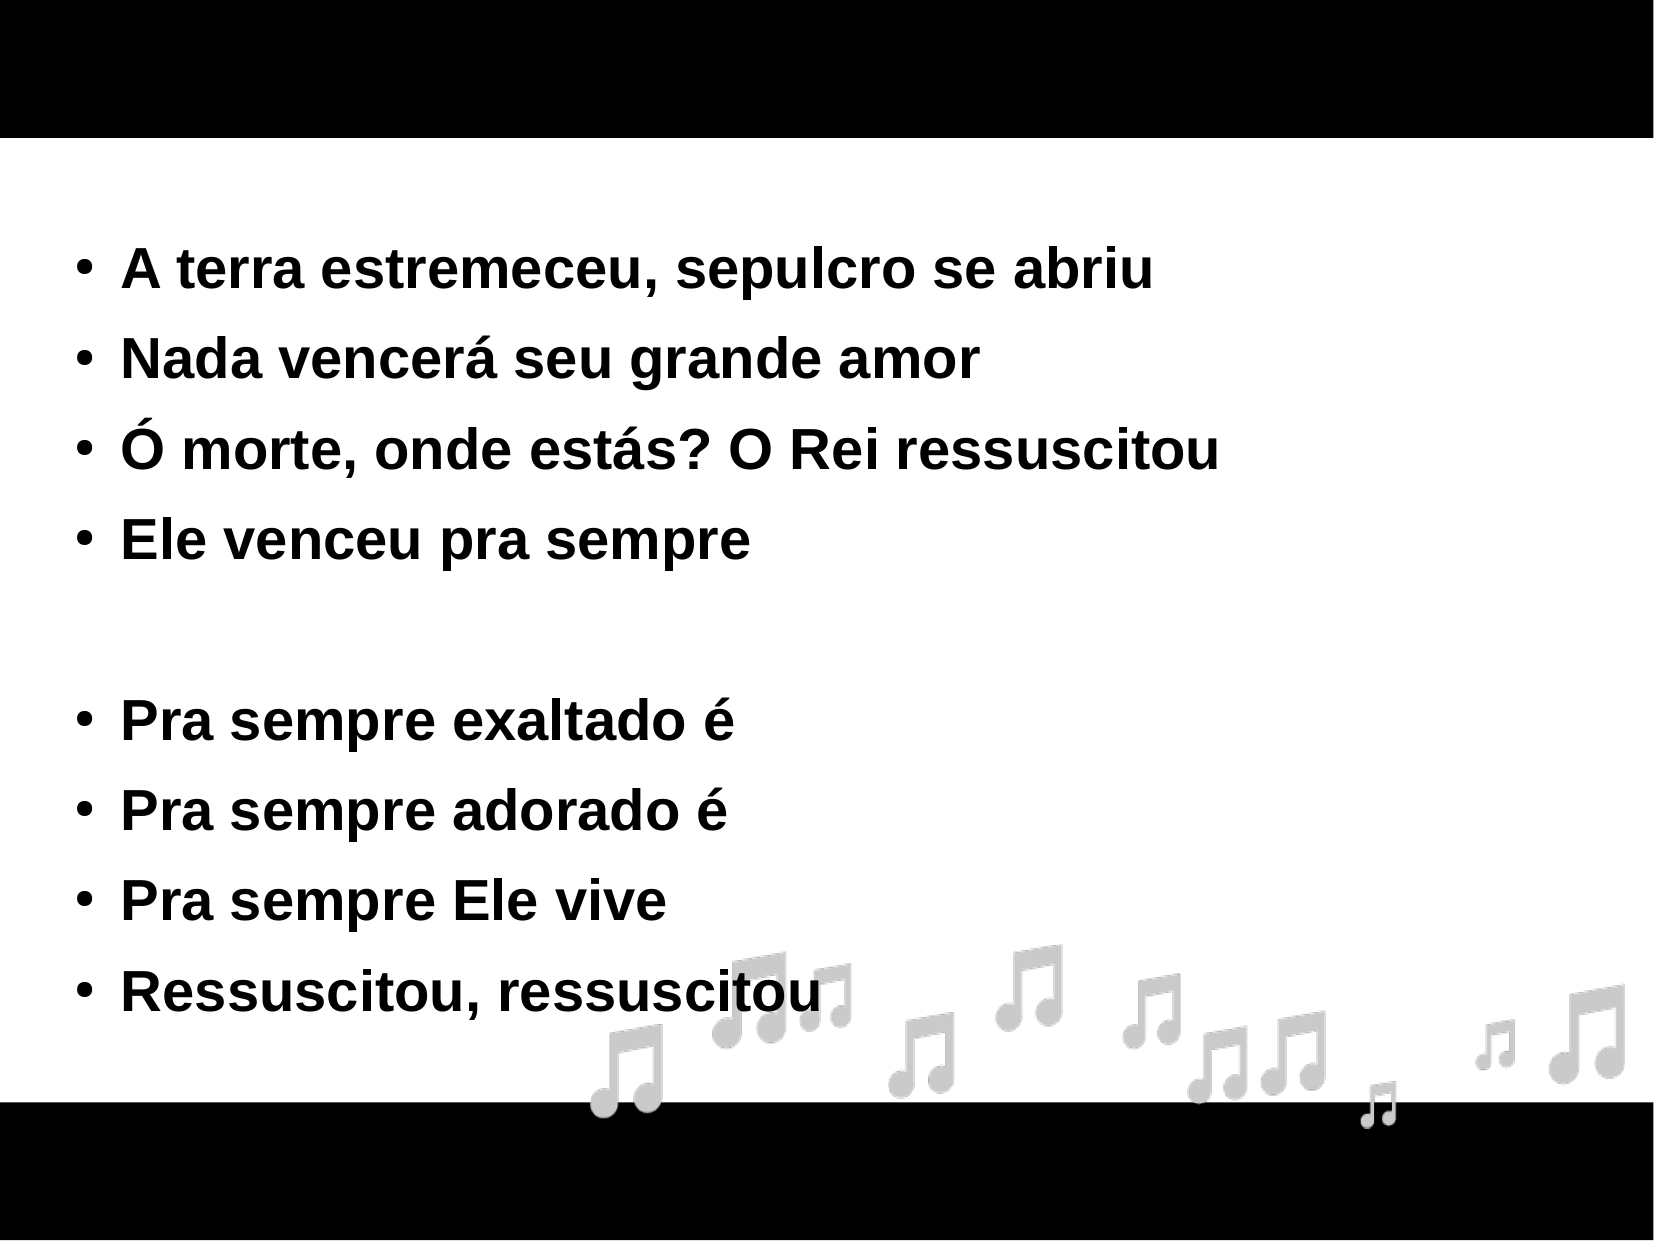

# A terra estremeceu, sepulcro se abriu
Nada vencerá seu grande amor
Ó morte, onde estás? O Rei ressuscitou
Ele venceu pra sempre
Pra sempre exaltado é
Pra sempre adorado é
Pra sempre Ele vive
Ressuscitou, ressuscitou